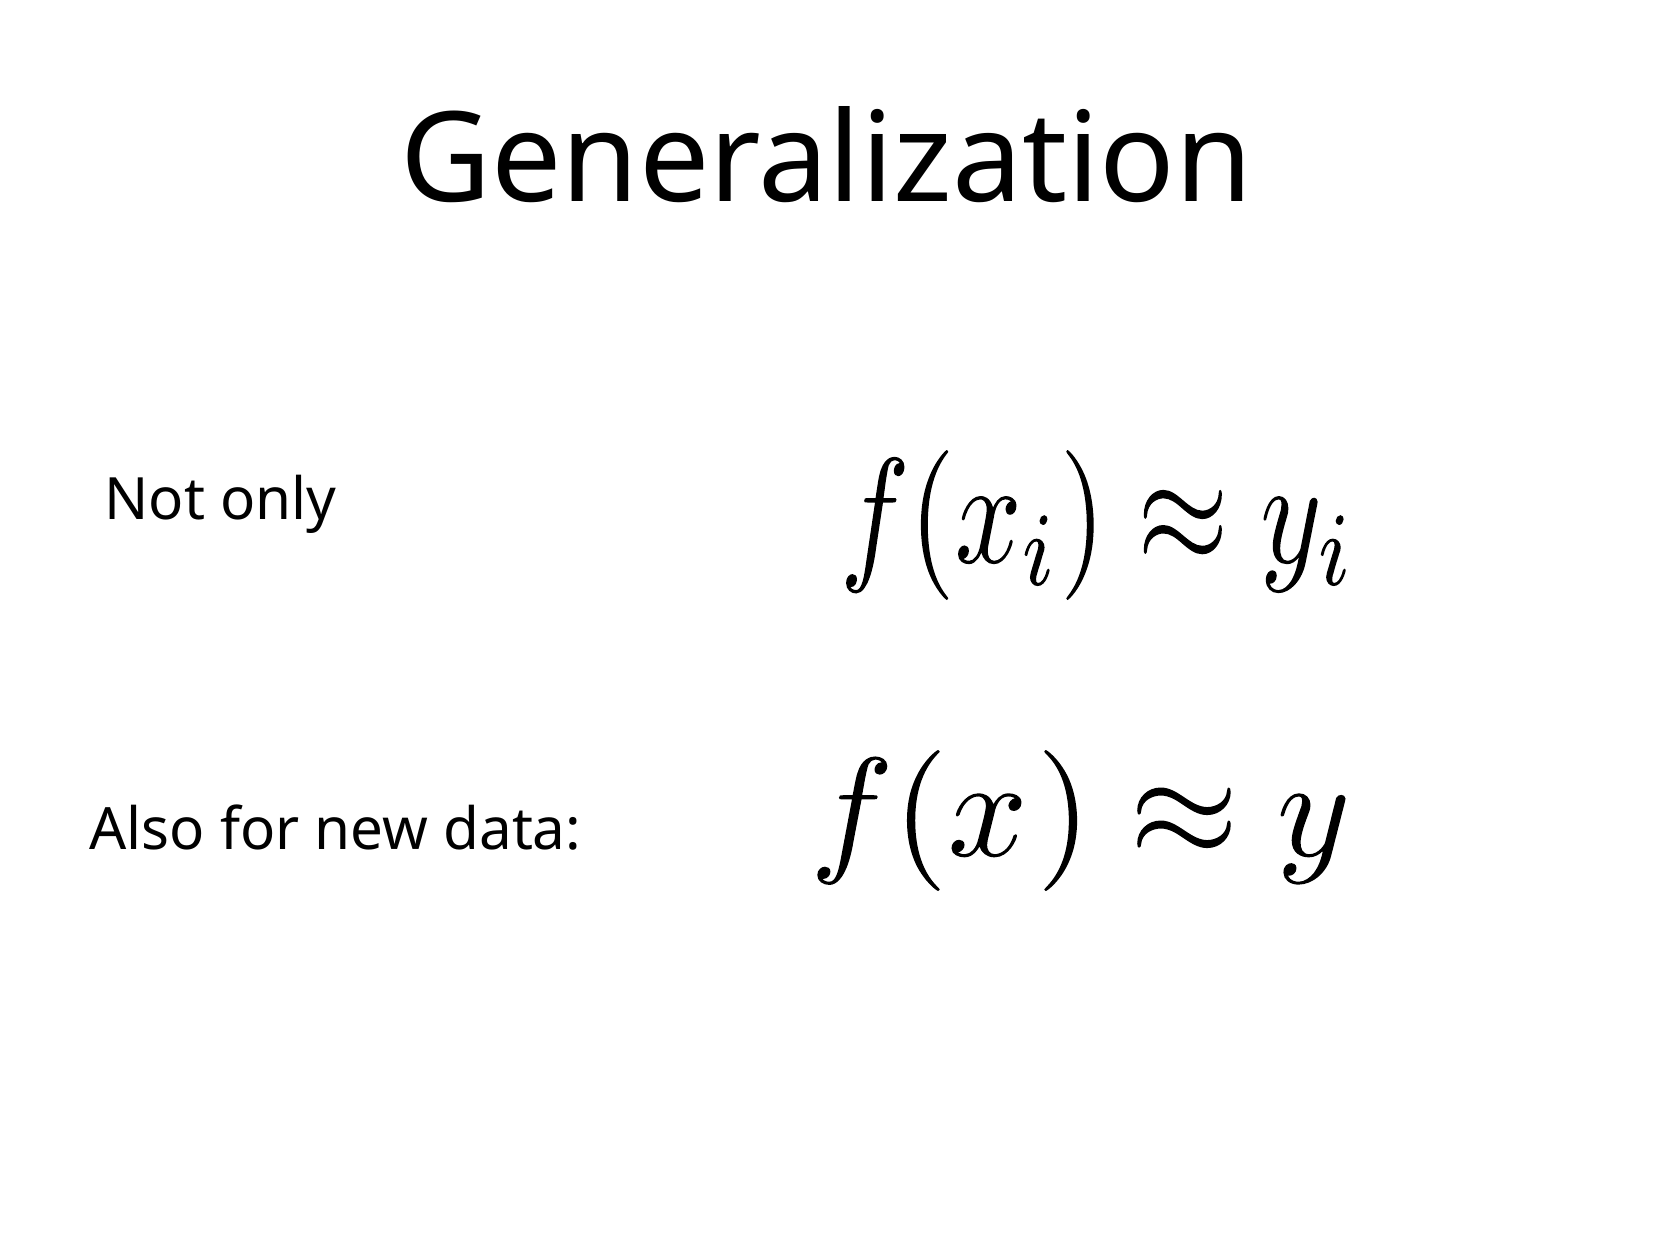

# Generalization
Not only
Also for new data: